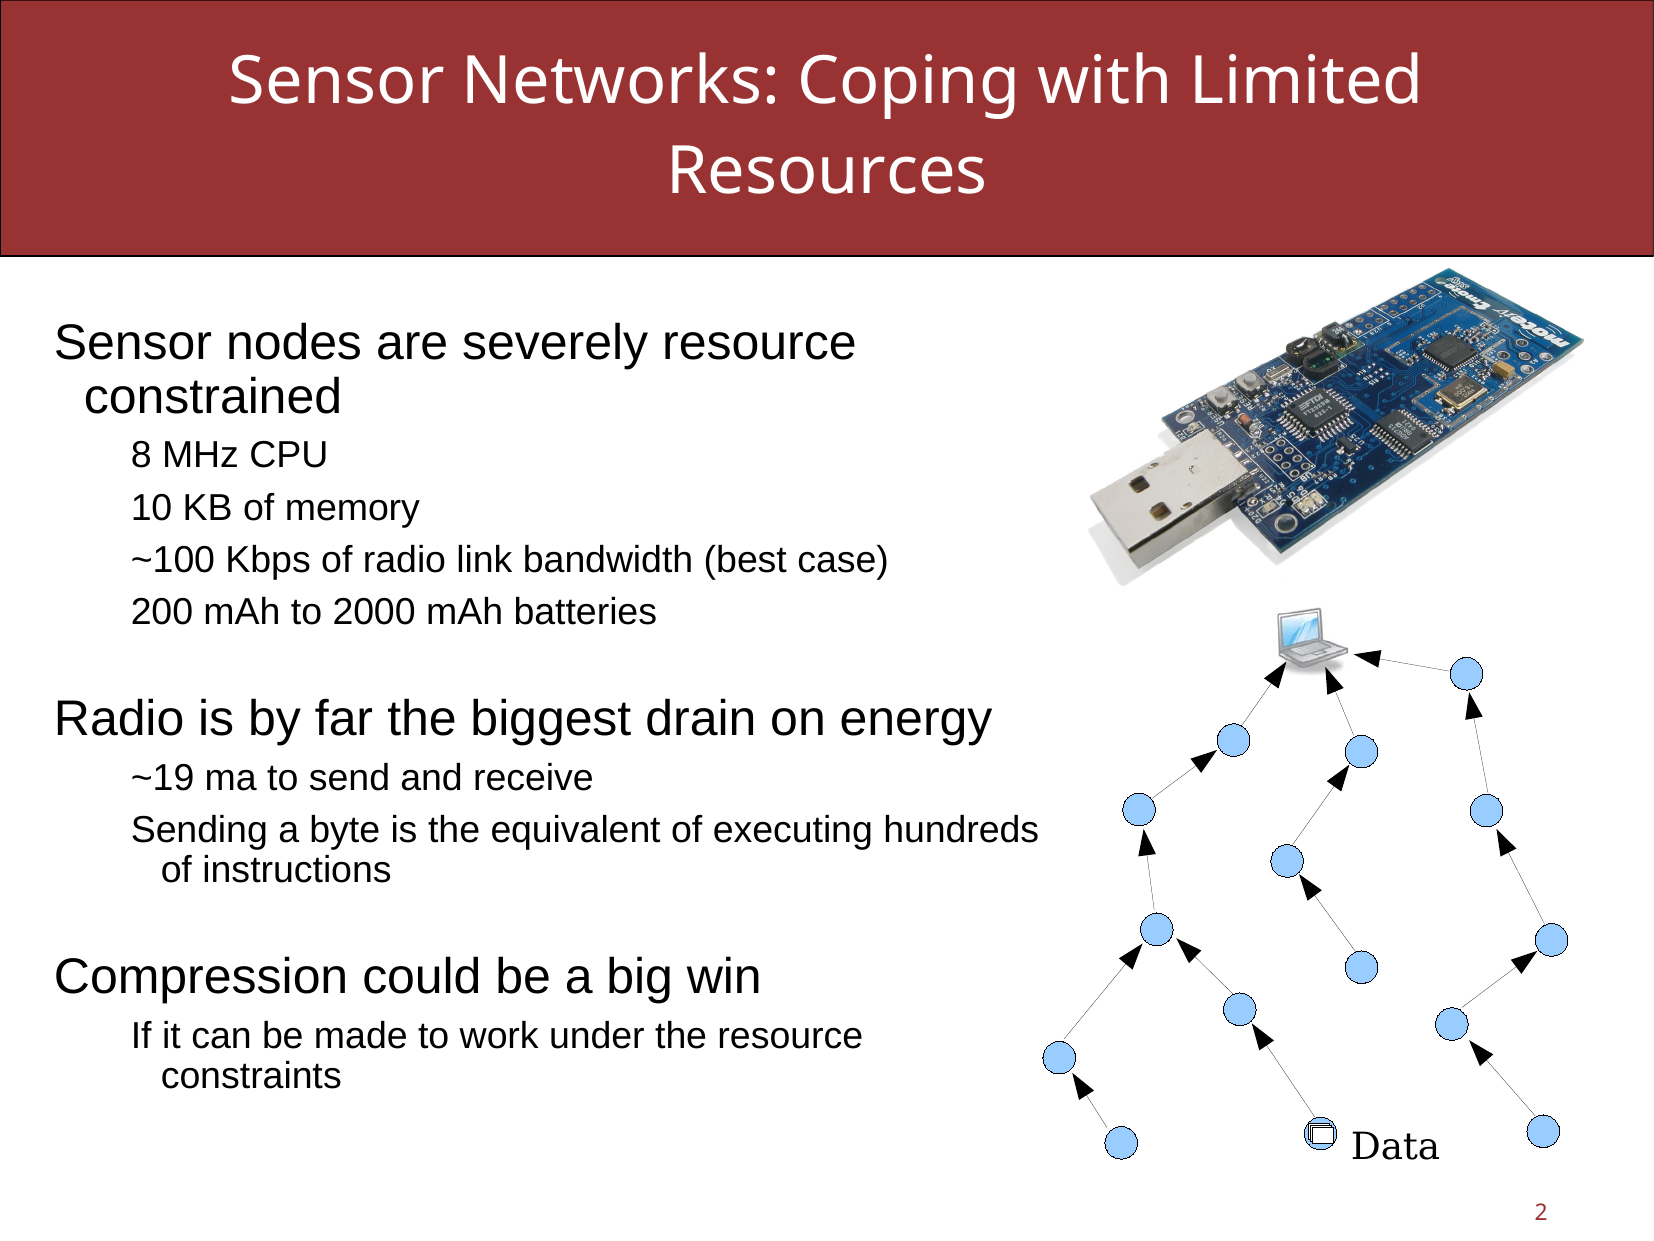

# Sensor Networks: Coping with Limited Resources
Sensor nodes are severely resource constrained
8 MHz CPU
10 KB of memory
~100 Kbps of radio link bandwidth (best case)
200 mAh to 2000 mAh batteries
Radio is by far the biggest drain on energy
~19 ma to send and receive
Sending a byte is the equivalent of executing hundreds of instructions
Compression could be a big win
If it can be made to work under the resource constraints
Data